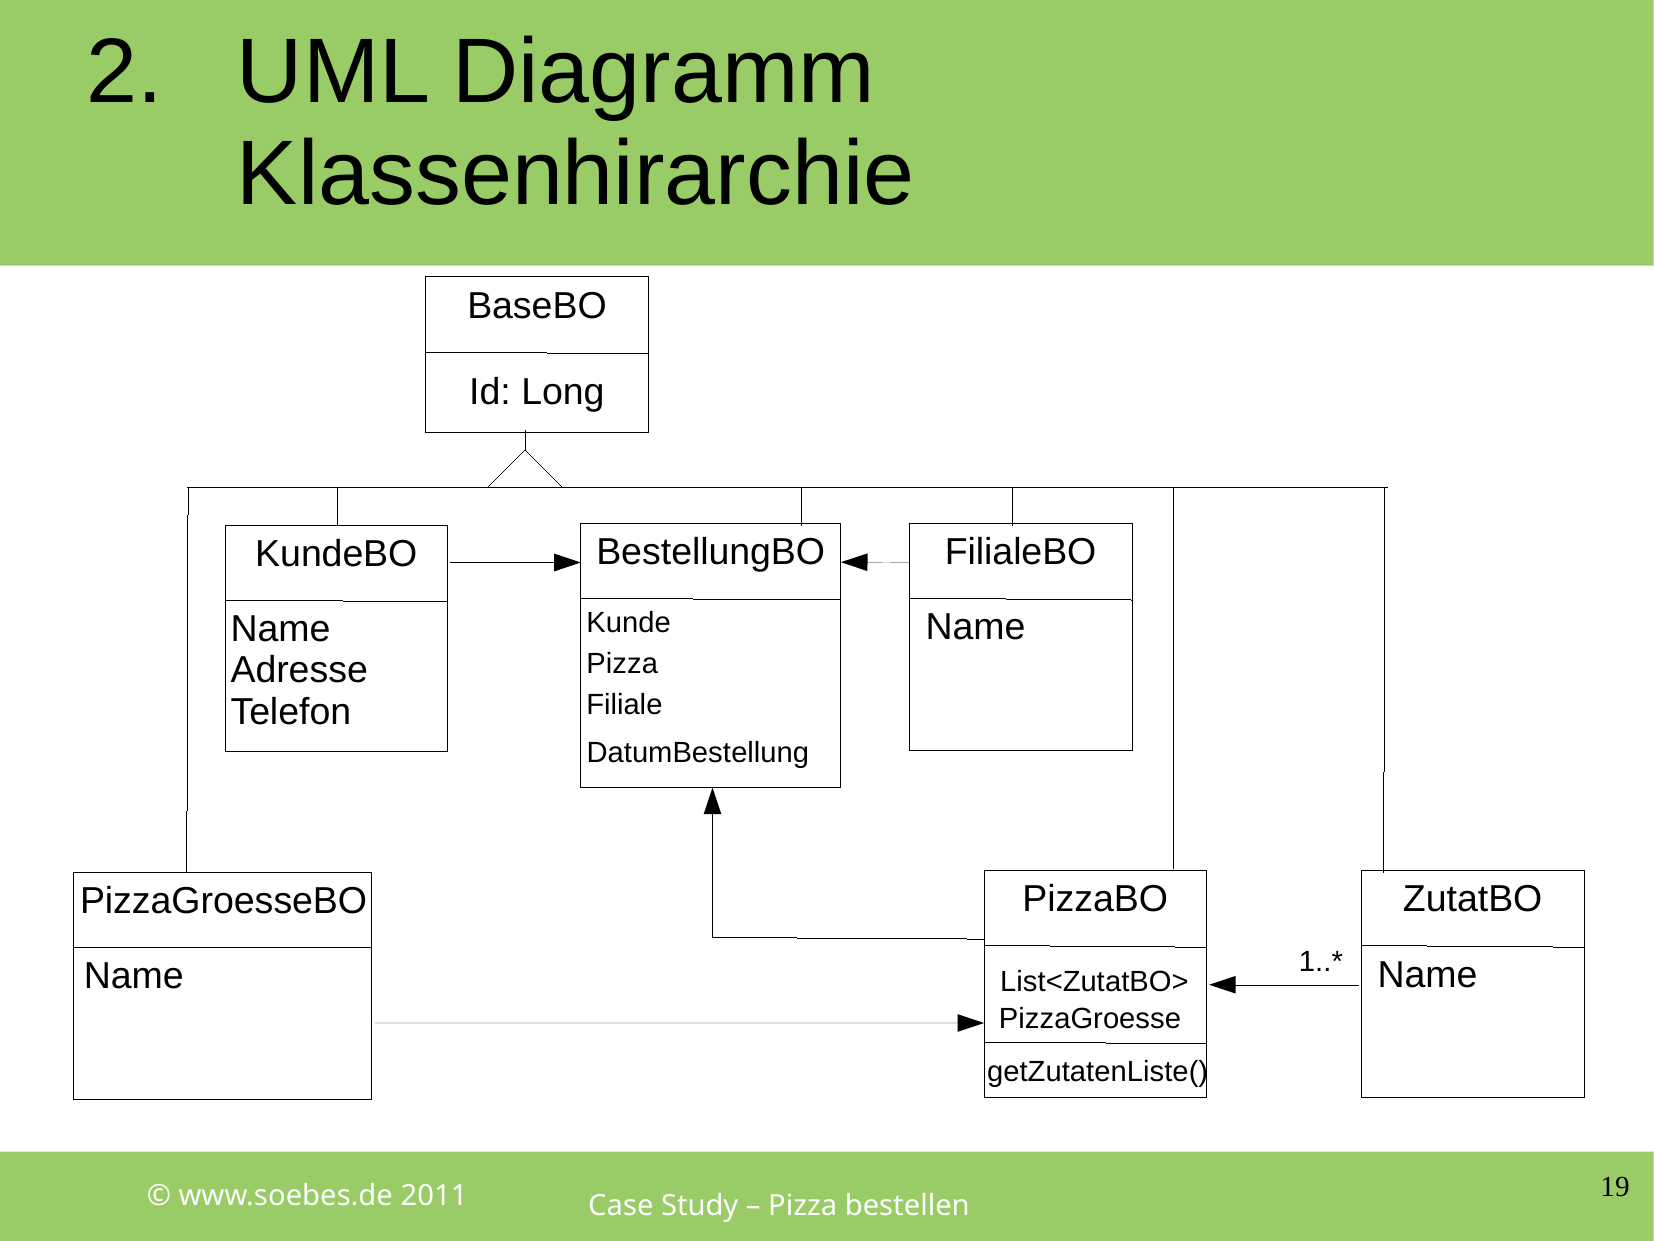

# 2.	UML Diagramm Klassenhirarchie
BaseBO
Id: Long
BestellungBO
FilialeBO
KundeBO
Kunde
Name
Name
Pizza
Adresse
Filiale
Telefon
DatumBestellung
PizzaBO
ZutatBO
PizzaGroesseBO
1..*
Name
Name
List<ZutatBO>
PizzaGroesse
getZutatenListe()
19